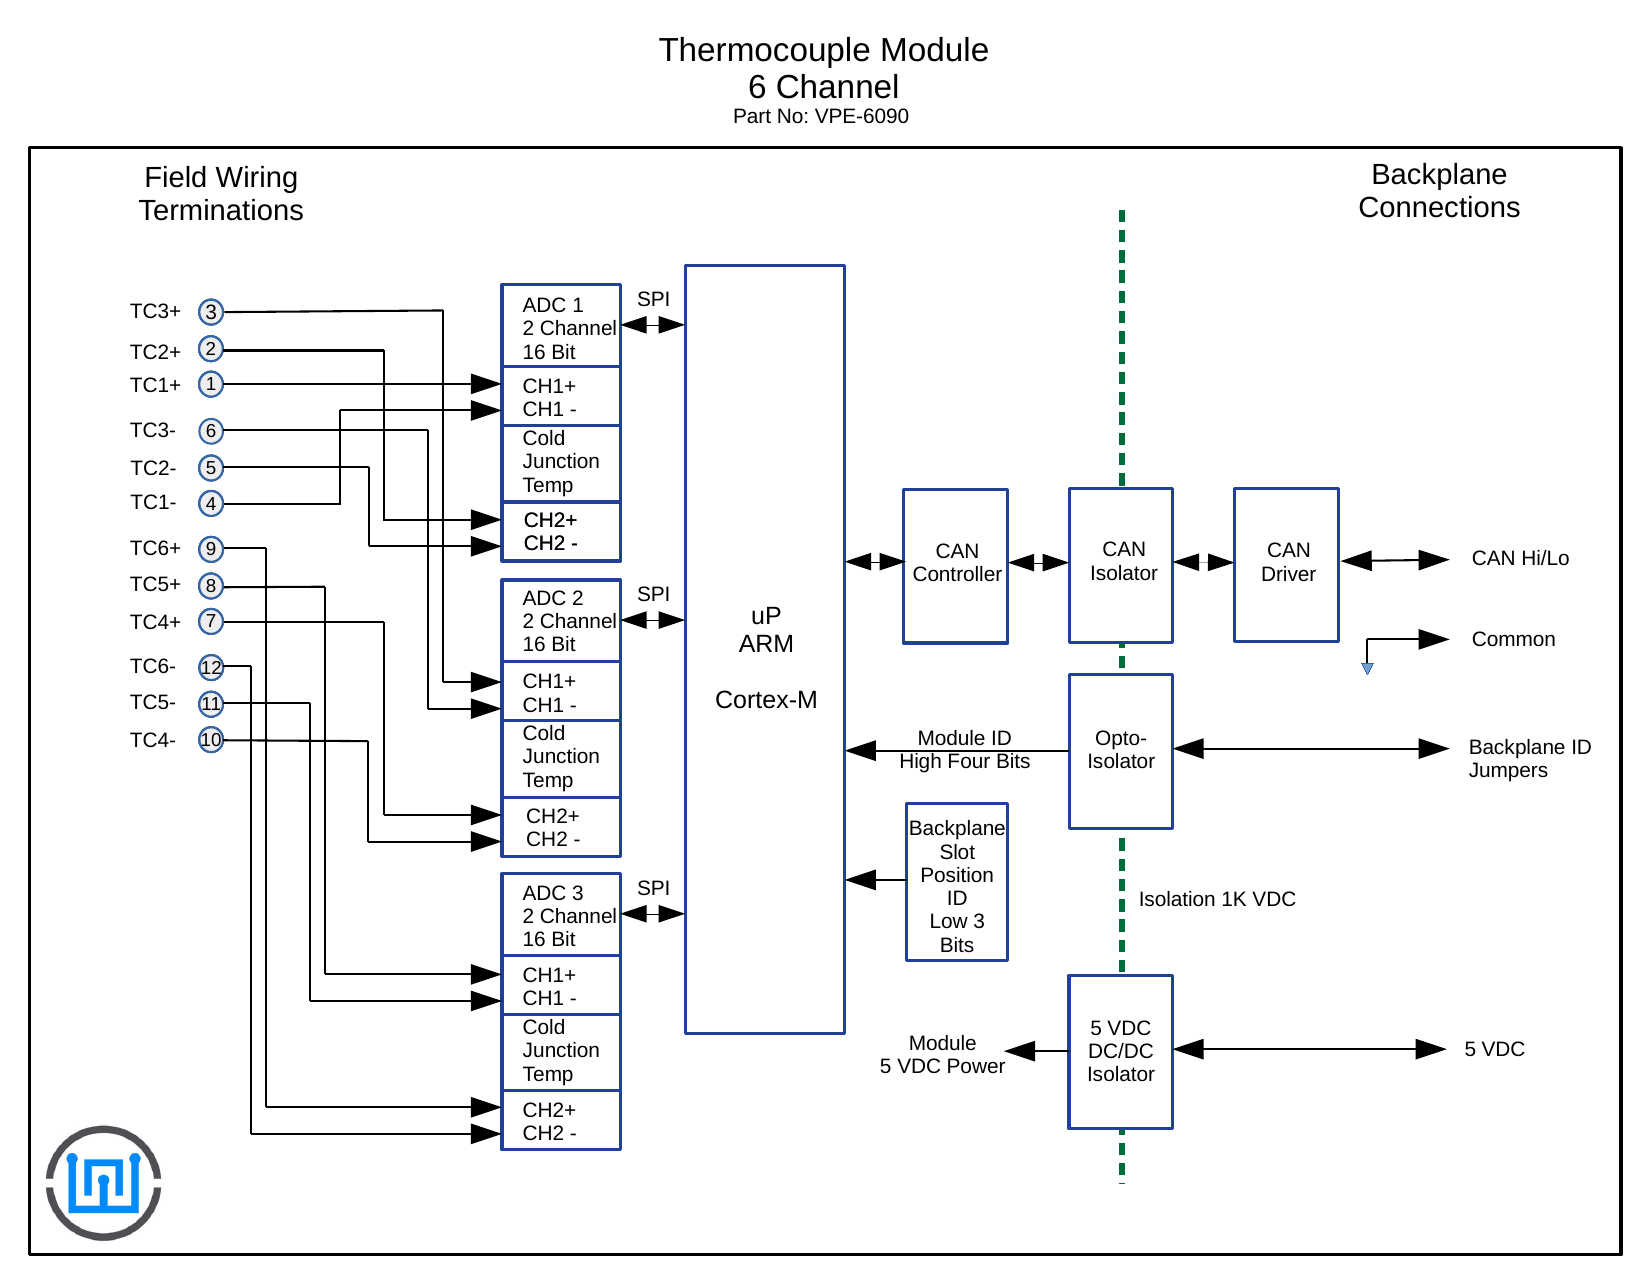

Thermocouple Module
6 Channel
Part No: VPE-6090
Backplane
Connections
Field Wiring
Terminations
SPI
ADC 1
2 Channel
16 Bit
TC3+
3
TC2+
2
TC1+
CH1+
CH1 -
1
TC3-
6
Cold
Junction
Temp
TC2-
5
TC1-
4
CH2+
CH2 -
CH2+
CH2 -
TC6+
CAN
Isolator
CAN
Driver
CAN
Controller
9
CAN Hi/Lo
TC5+
8
SPI
ADC 2
2 Channel
16 Bit
uP
ARM
Cortex-M
TC4+
7
Common
TC6-
12
CH1+
CH1 -
TC5-
11
Cold
Junction
Temp
Module ID
High Four Bits
Opto-
Isolator
TC4-
10
Backplane ID
Jumpers
CH2+
CH2 -
Backplane
Slot
Position
ID
Low 3
Bits
SPI
ADC 3
2 Channel
16 Bit
Isolation 1K VDC
CH1+
CH1 -
Cold
Junction
Temp
5 VDC
DC/DC
Isolator
Module
5 VDC Power
5 VDC
CH2+
CH2 -